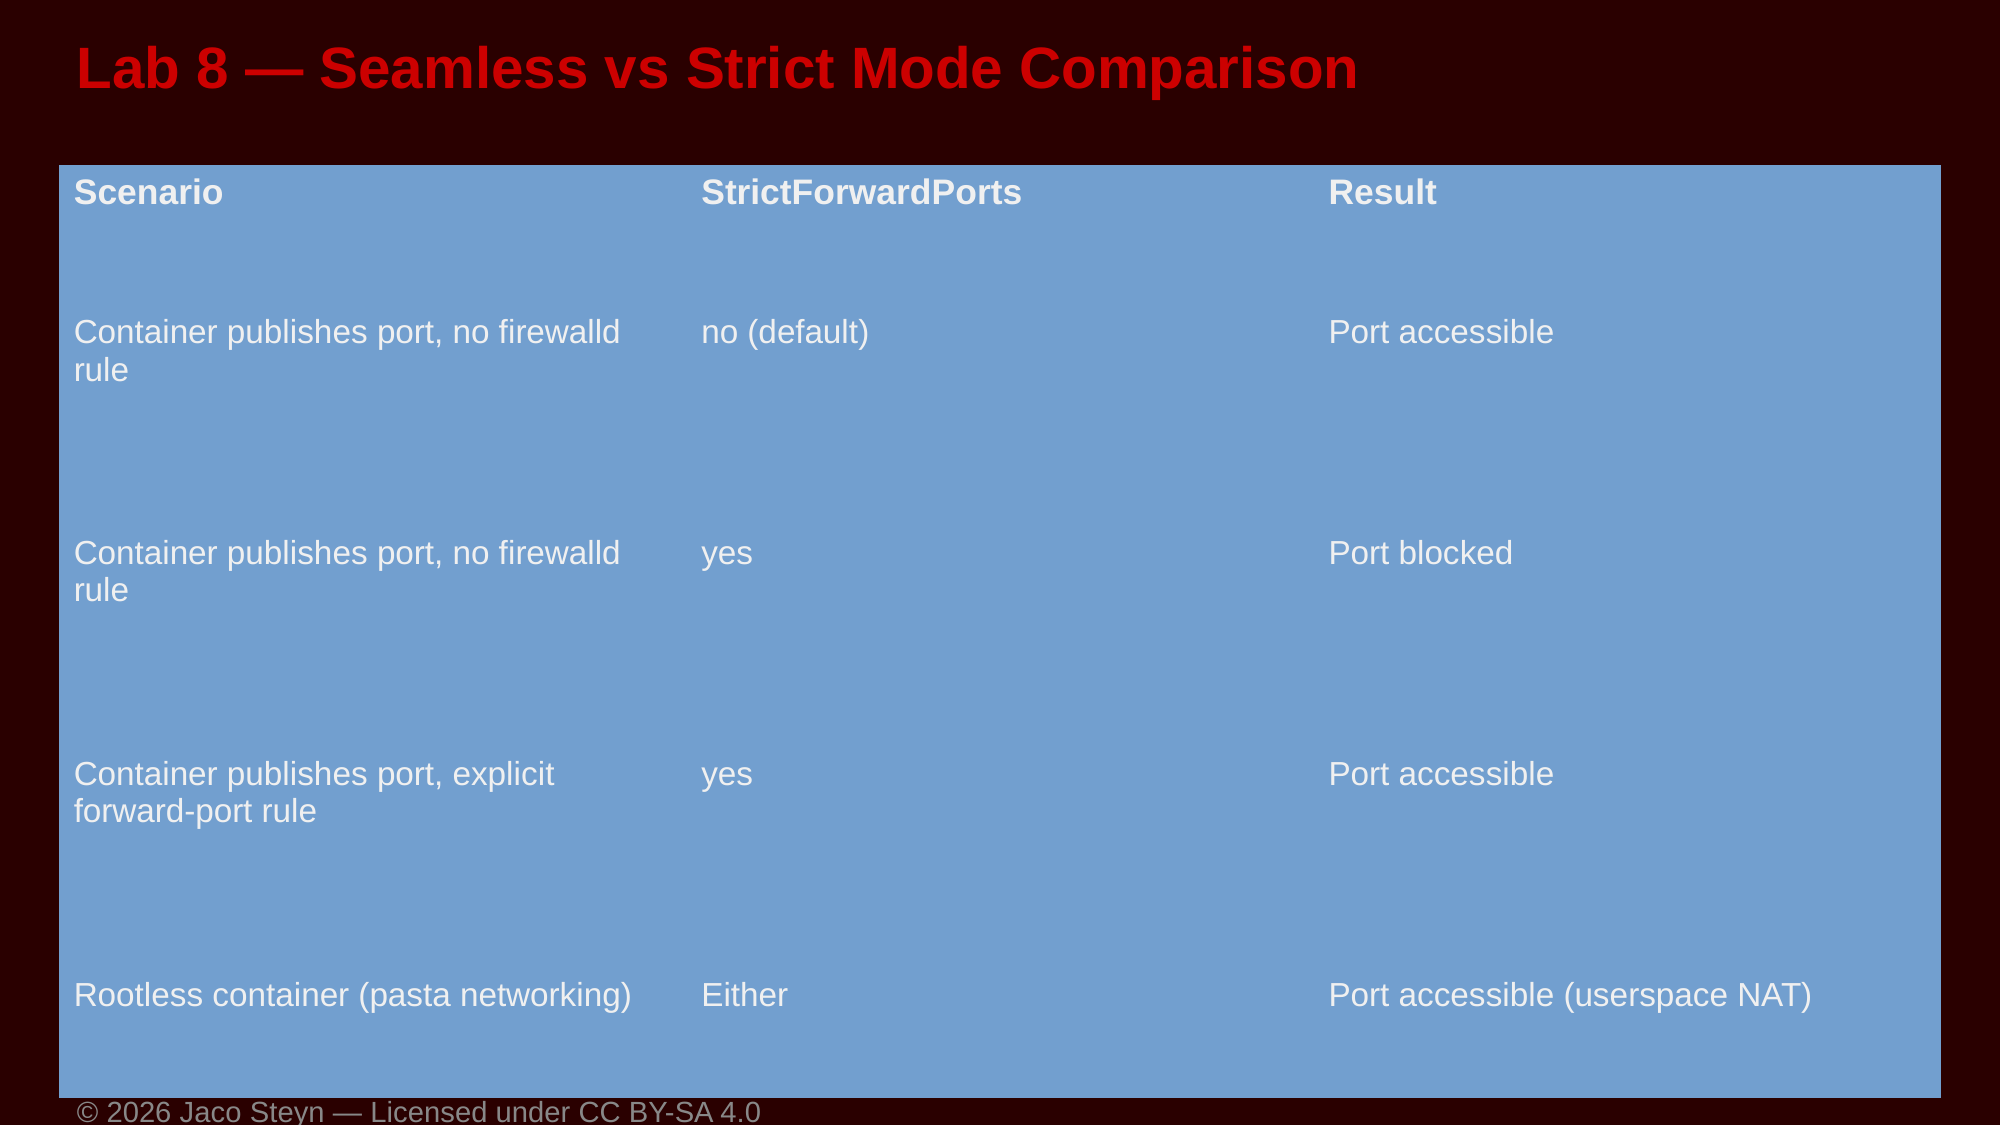

Lab 8 — Seamless vs Strict Mode Comparison
| Scenario | StrictForwardPorts | Result |
| --- | --- | --- |
| Container publishes port, no firewalld rule | no (default) | Port accessible |
| Container publishes port, no firewalld rule | yes | Port blocked |
| Container publishes port, explicit forward-port rule | yes | Port accessible |
| Rootless container (pasta networking) | Either | Port accessible (userspace NAT) |
© 2026 Jaco Steyn — Licensed under CC BY-SA 4.0